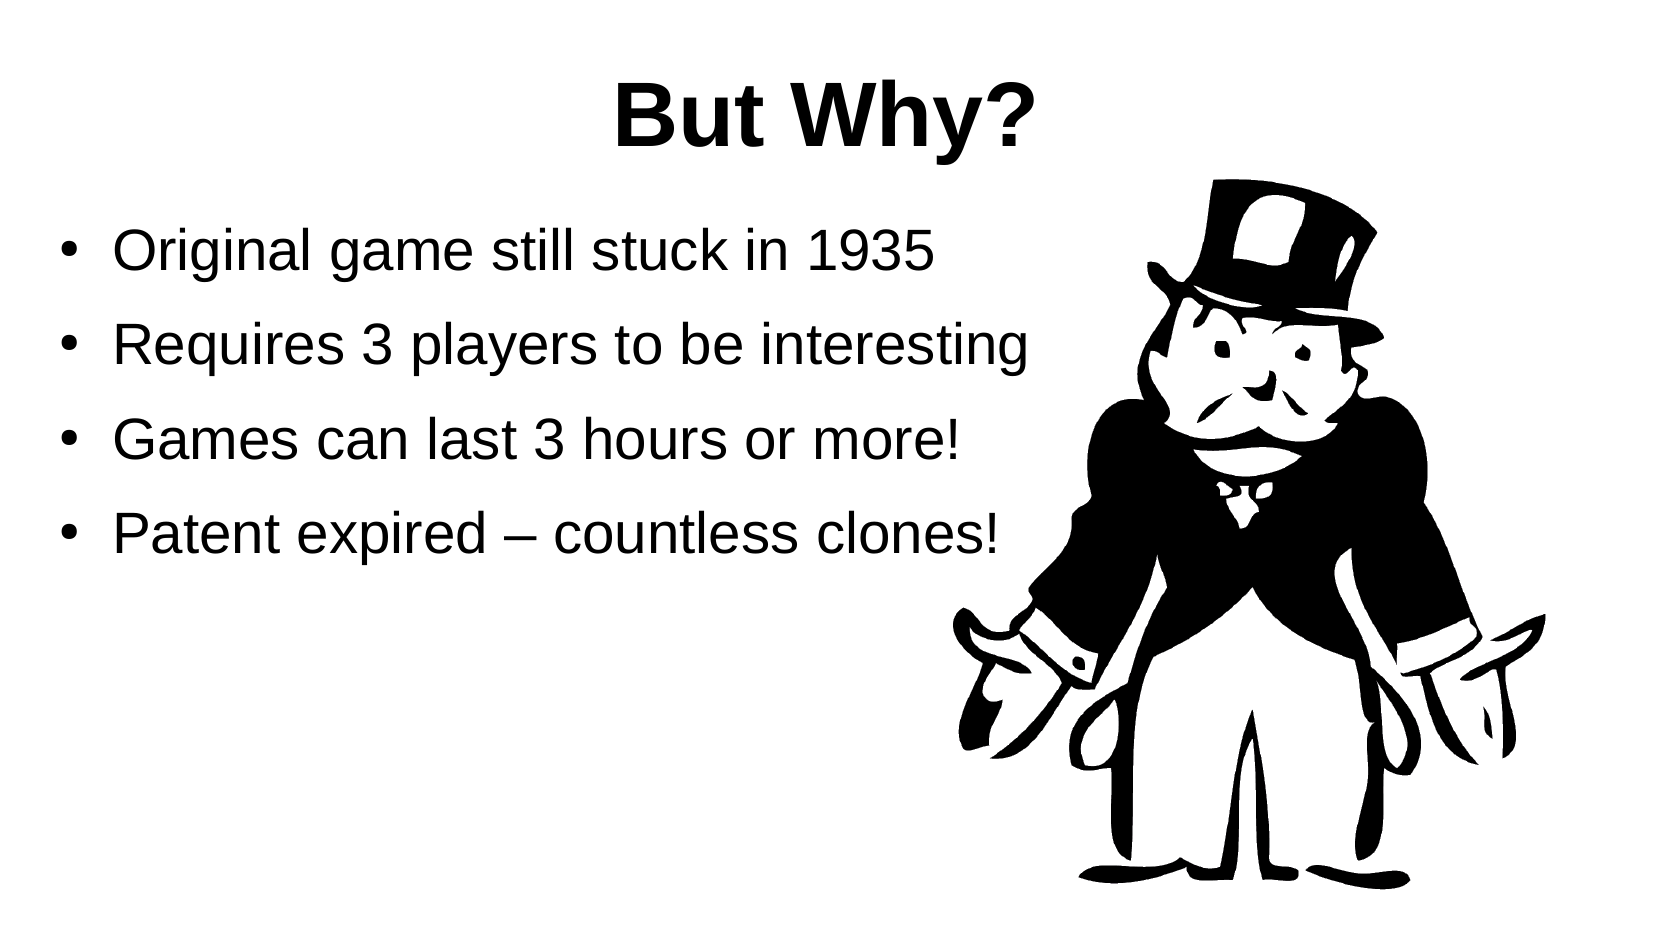

# But Why?
Original game still stuck in 1935
Requires 3 players to be interesting
Games can last 3 hours or more!
Patent expired – countless clones!